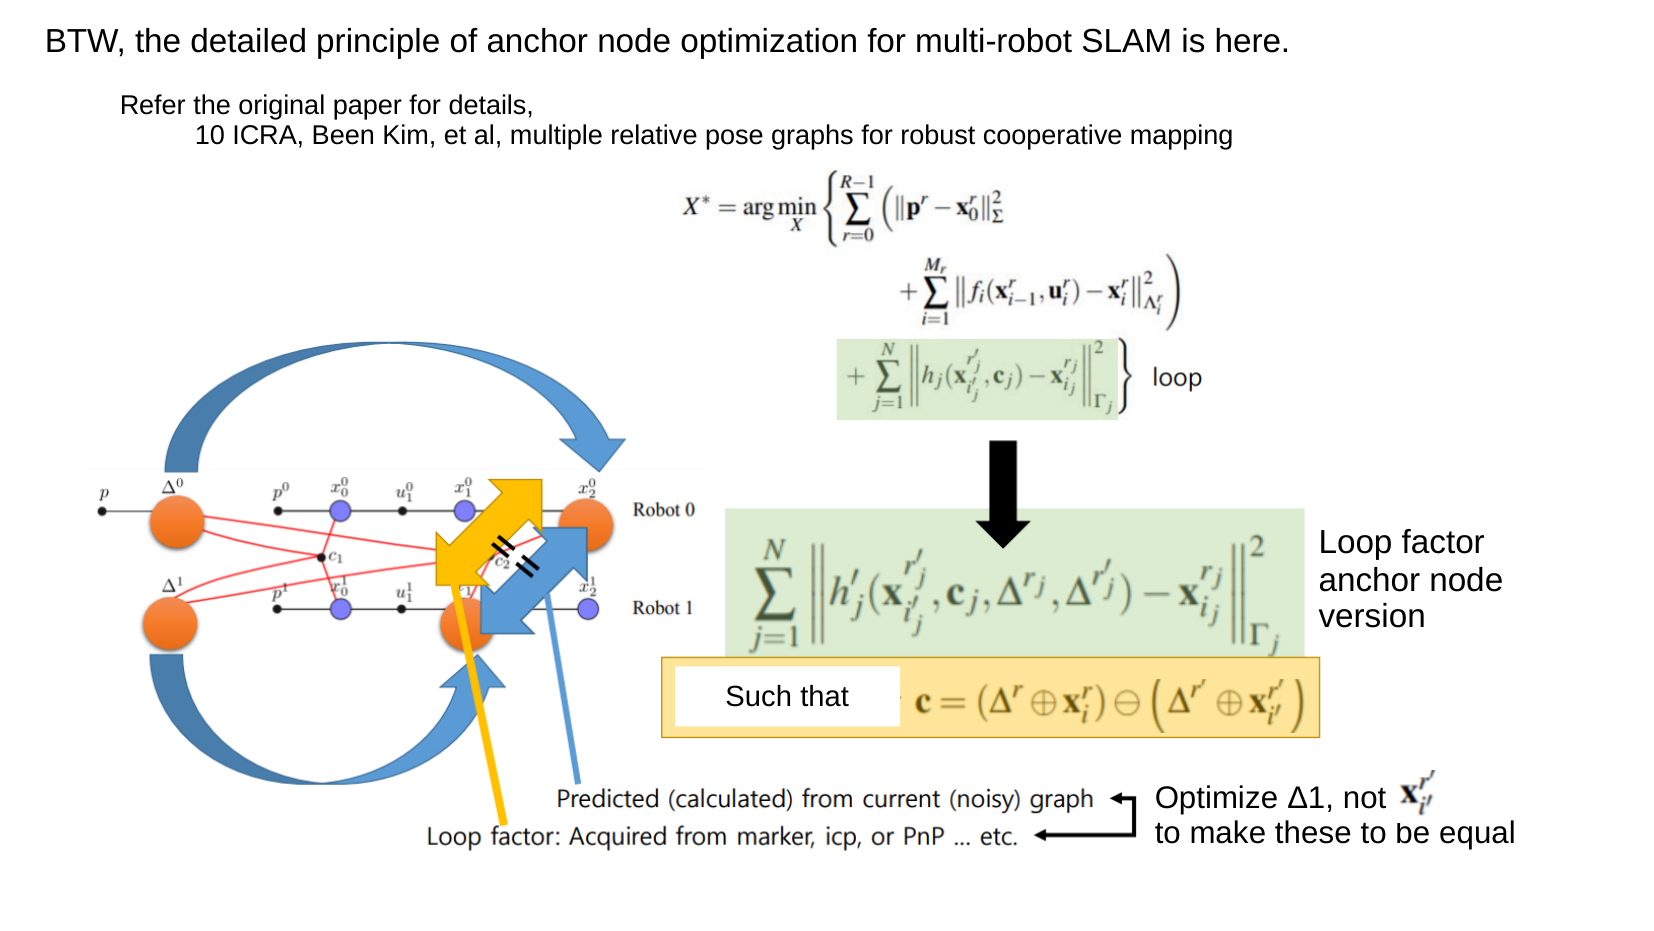

BTW, the detailed principle of anchor node optimization for multi-robot SLAM is here.
	Refer the original paper for details,
		10 ICRA, Been Kim, et al, multiple relative pose graphs for robust cooperative mapping
Loop factor
anchor node
version
Such that
Optimize Δ1, not
to make these to be equal